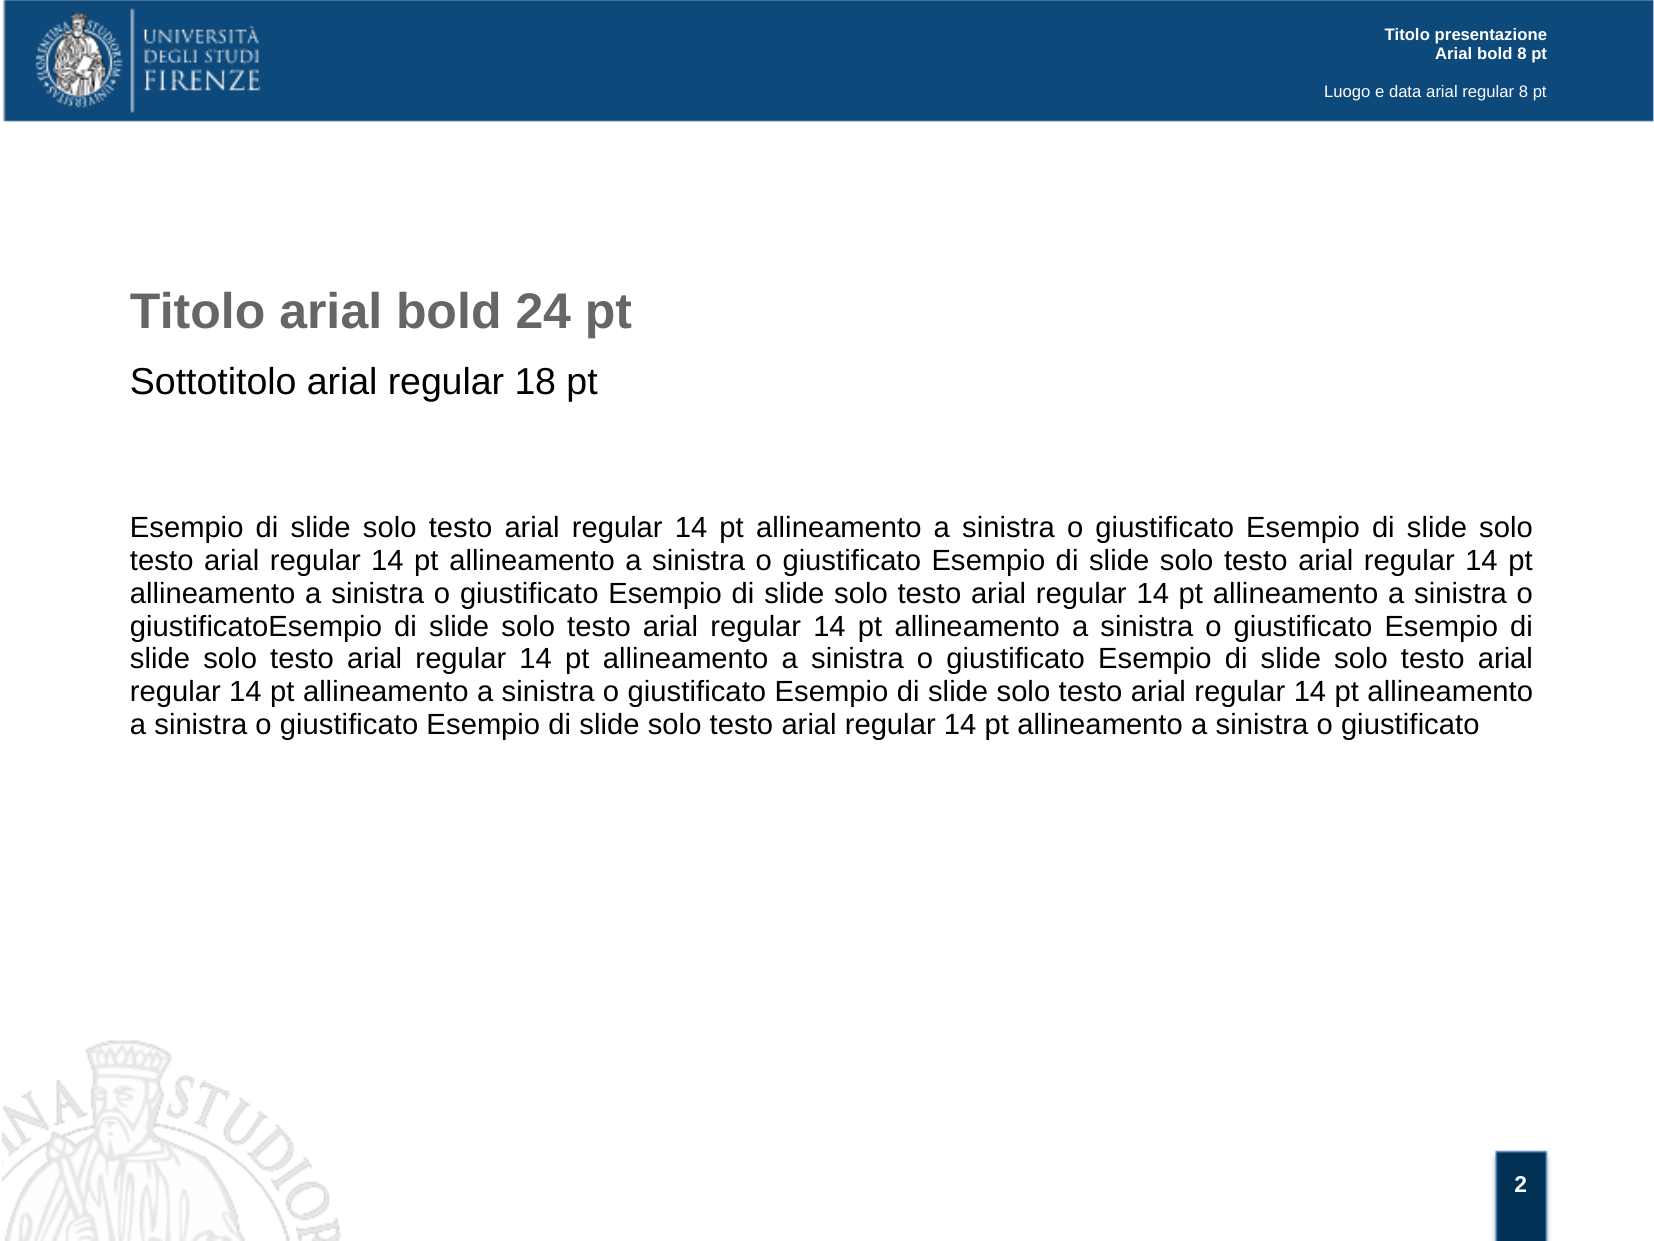

Titolo presentazione
Arial bold 8 pt
Luogo e data arial regular 8 pt
Titolo arial bold 24 pt
Sottotitolo arial regular 18 pt
Esempio di slide solo testo arial regular 14 pt allineamento a sinistra o giustificato Esempio di slide solo testo arial regular 14 pt allineamento a sinistra o giustificato Esempio di slide solo testo arial regular 14 pt allineamento a sinistra o giustificato Esempio di slide solo testo arial regular 14 pt allineamento a sinistra o giustificatoEsempio di slide solo testo arial regular 14 pt allineamento a sinistra o giustificato Esempio di slide solo testo arial regular 14 pt allineamento a sinistra o giustificato Esempio di slide solo testo arial regular 14 pt allineamento a sinistra o giustificato Esempio di slide solo testo arial regular 14 pt allineamento a sinistra o giustificato Esempio di slide solo testo arial regular 14 pt allineamento a sinistra o giustificato
2